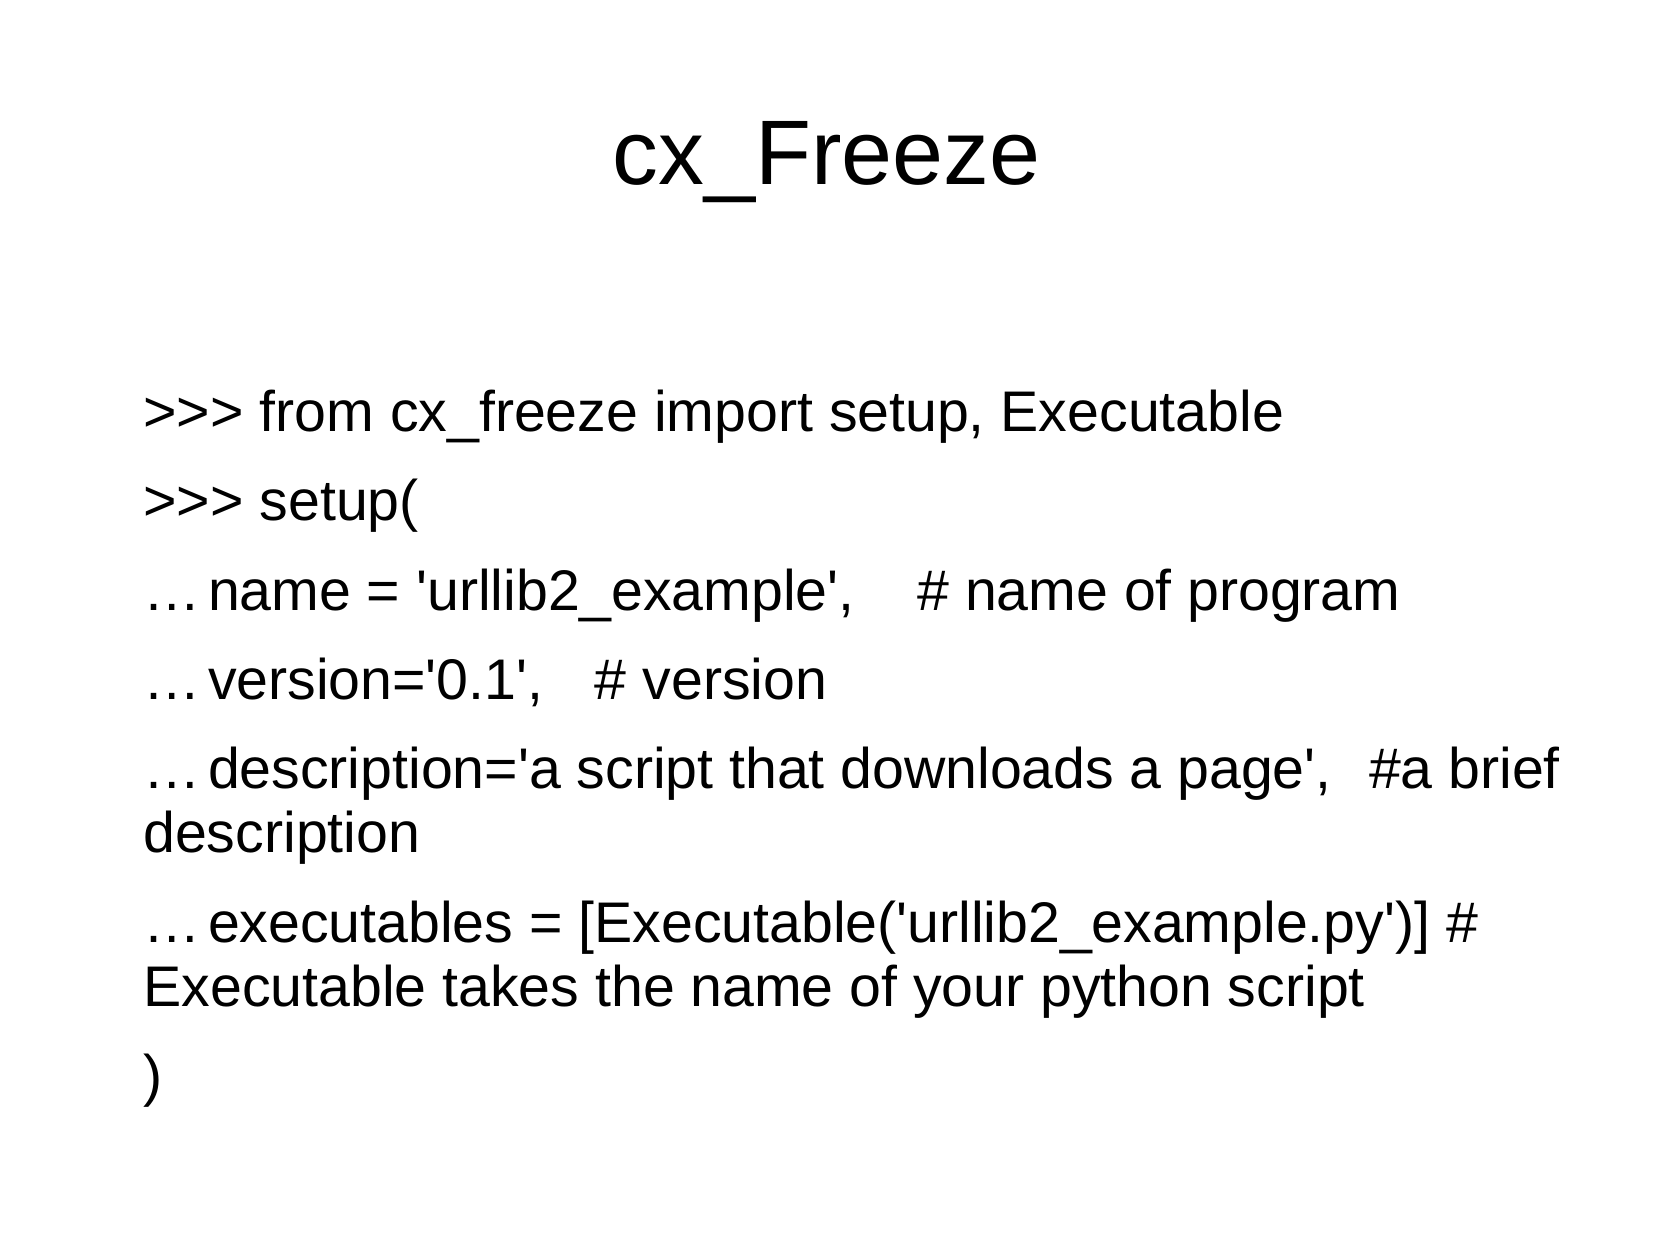

# cx_Freeze
>>> from cx_freeze import setup, Executable
>>> setup(
…			name = 'urllib2_example',		# name of program
…			version='0.1',	# version
…			description='a script that downloads a page',	#a brief description
…			executables = [Executable('urllib2_example.py')] # Executable takes the name of your python script
)